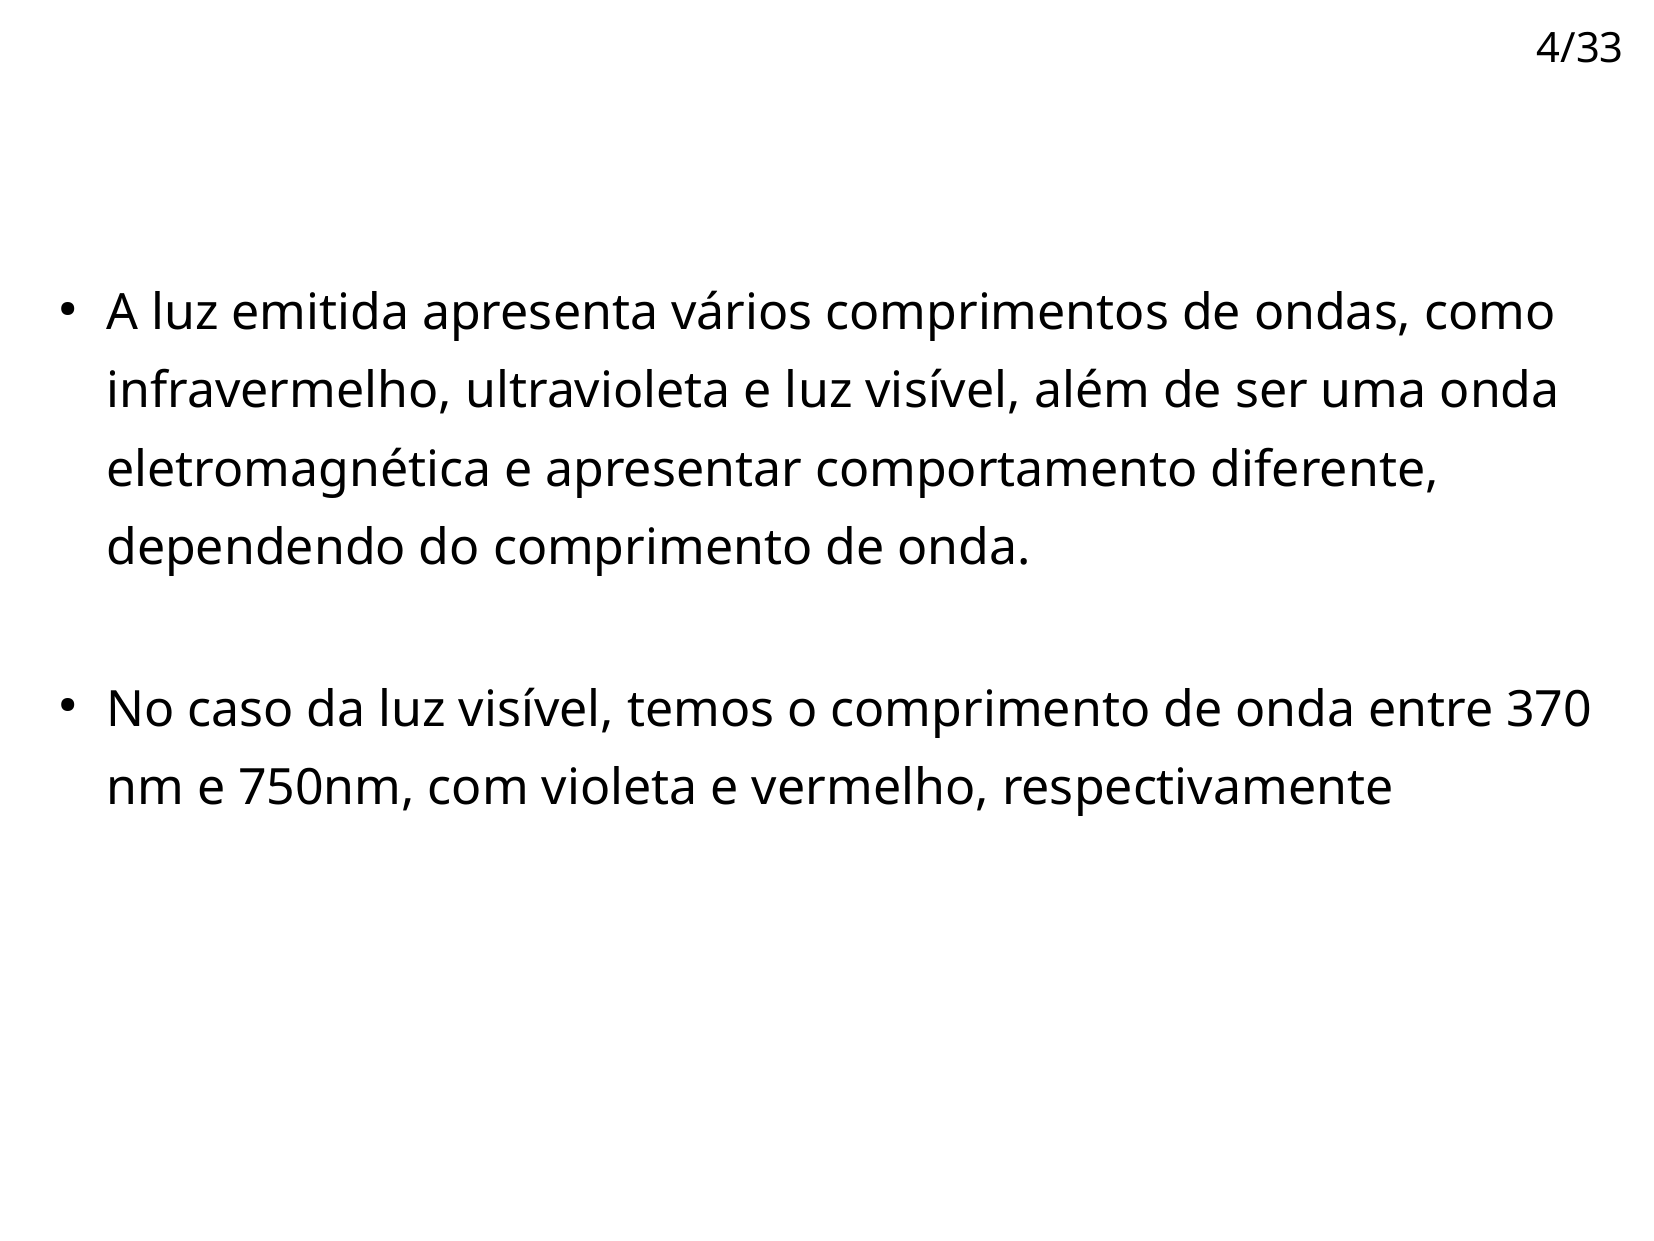

4
#
A luz emitida apresenta vários comprimentos de ondas, como infravermelho, ultravioleta e luz visível, além de ser uma onda eletromagnética e apresentar comportamento diferente, dependendo do comprimento de onda.
No caso da luz visível, temos o comprimento de onda entre 370 nm e 750nm, com violeta e vermelho, respectivamente